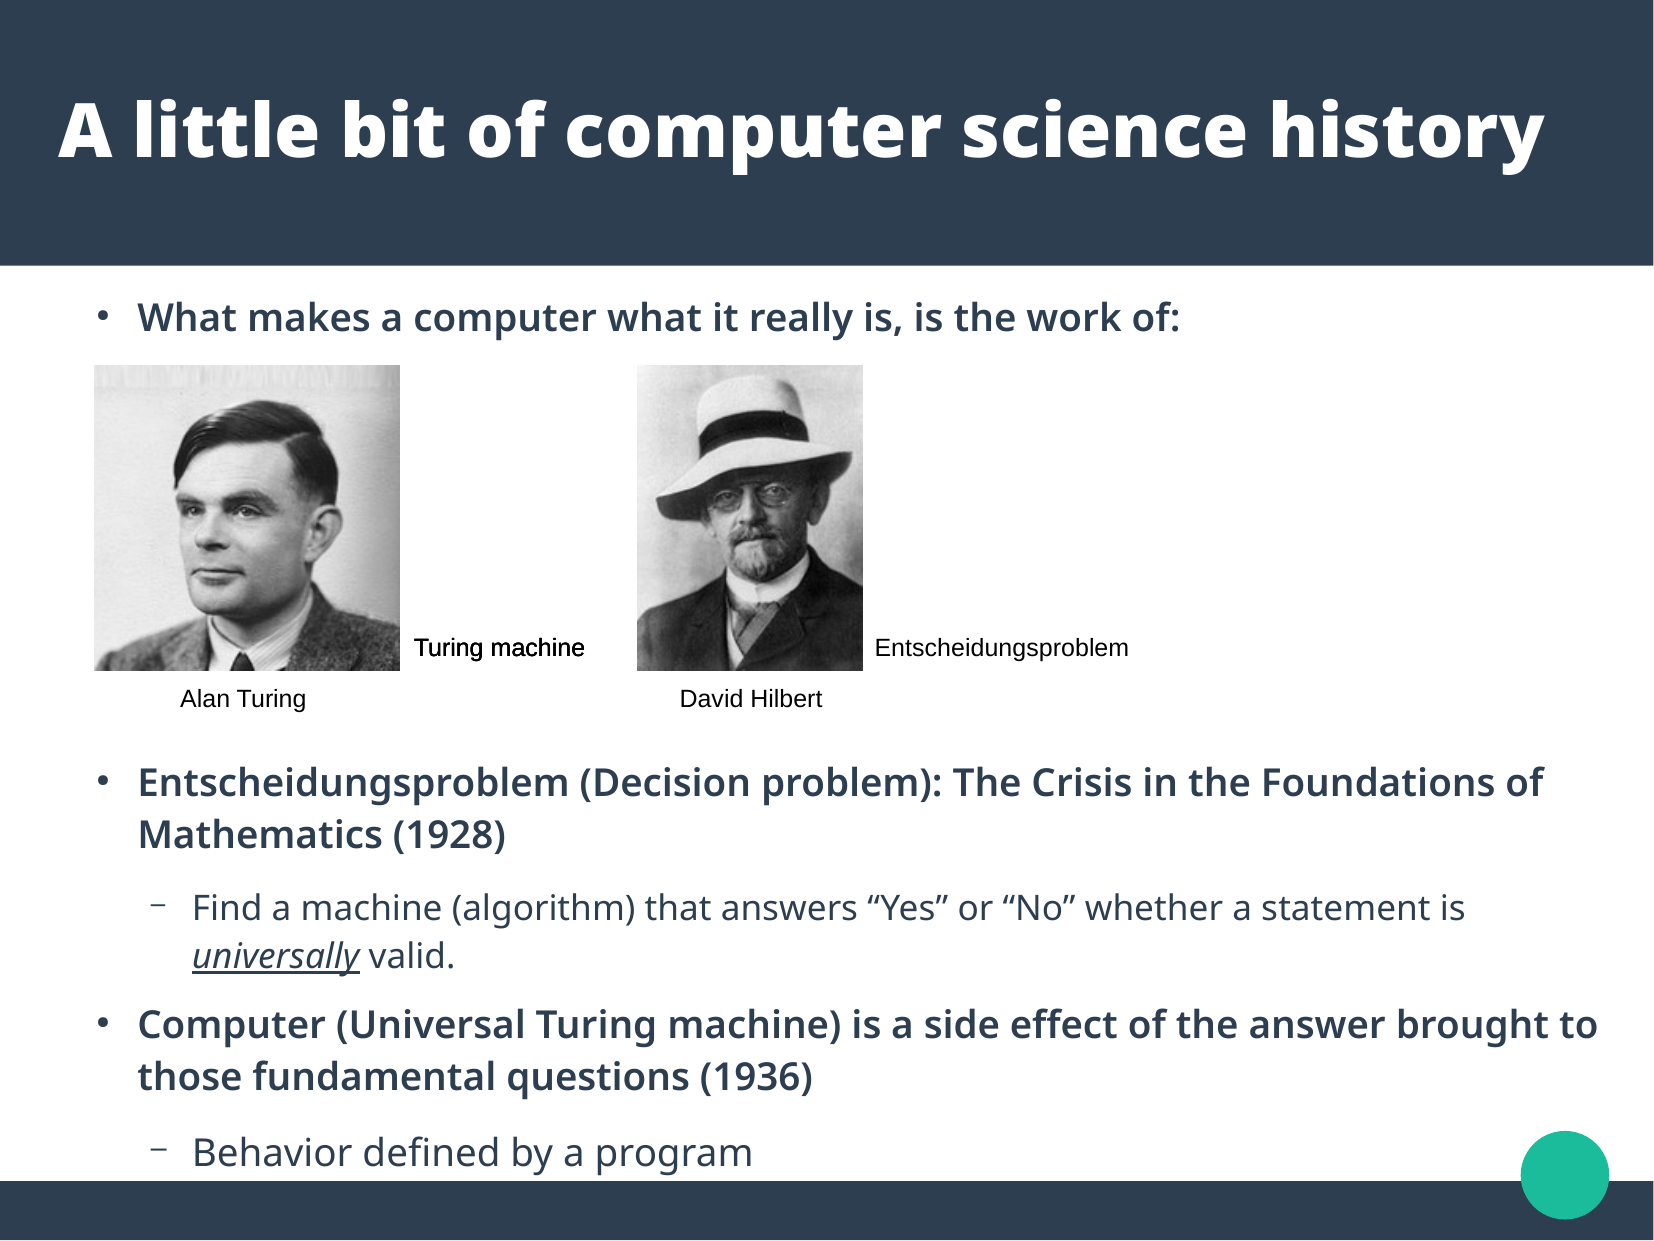

# A little bit of computer science history
What makes a computer what it really is, is the work of:
Entscheidungsproblem (Decision problem): The Crisis in the Foundations of Mathematics (1928)
Find a machine (algorithm) that answers “Yes” or “No” whether a statement is universally valid.
Computer (Universal Turing machine) is a side effect of the answer brought to those fundamental questions (1936)
Behavior defined by a program
David Hilbert
Alan Turing
Turing machine
Turing machine
Turing machine
Entscheidungsproblem